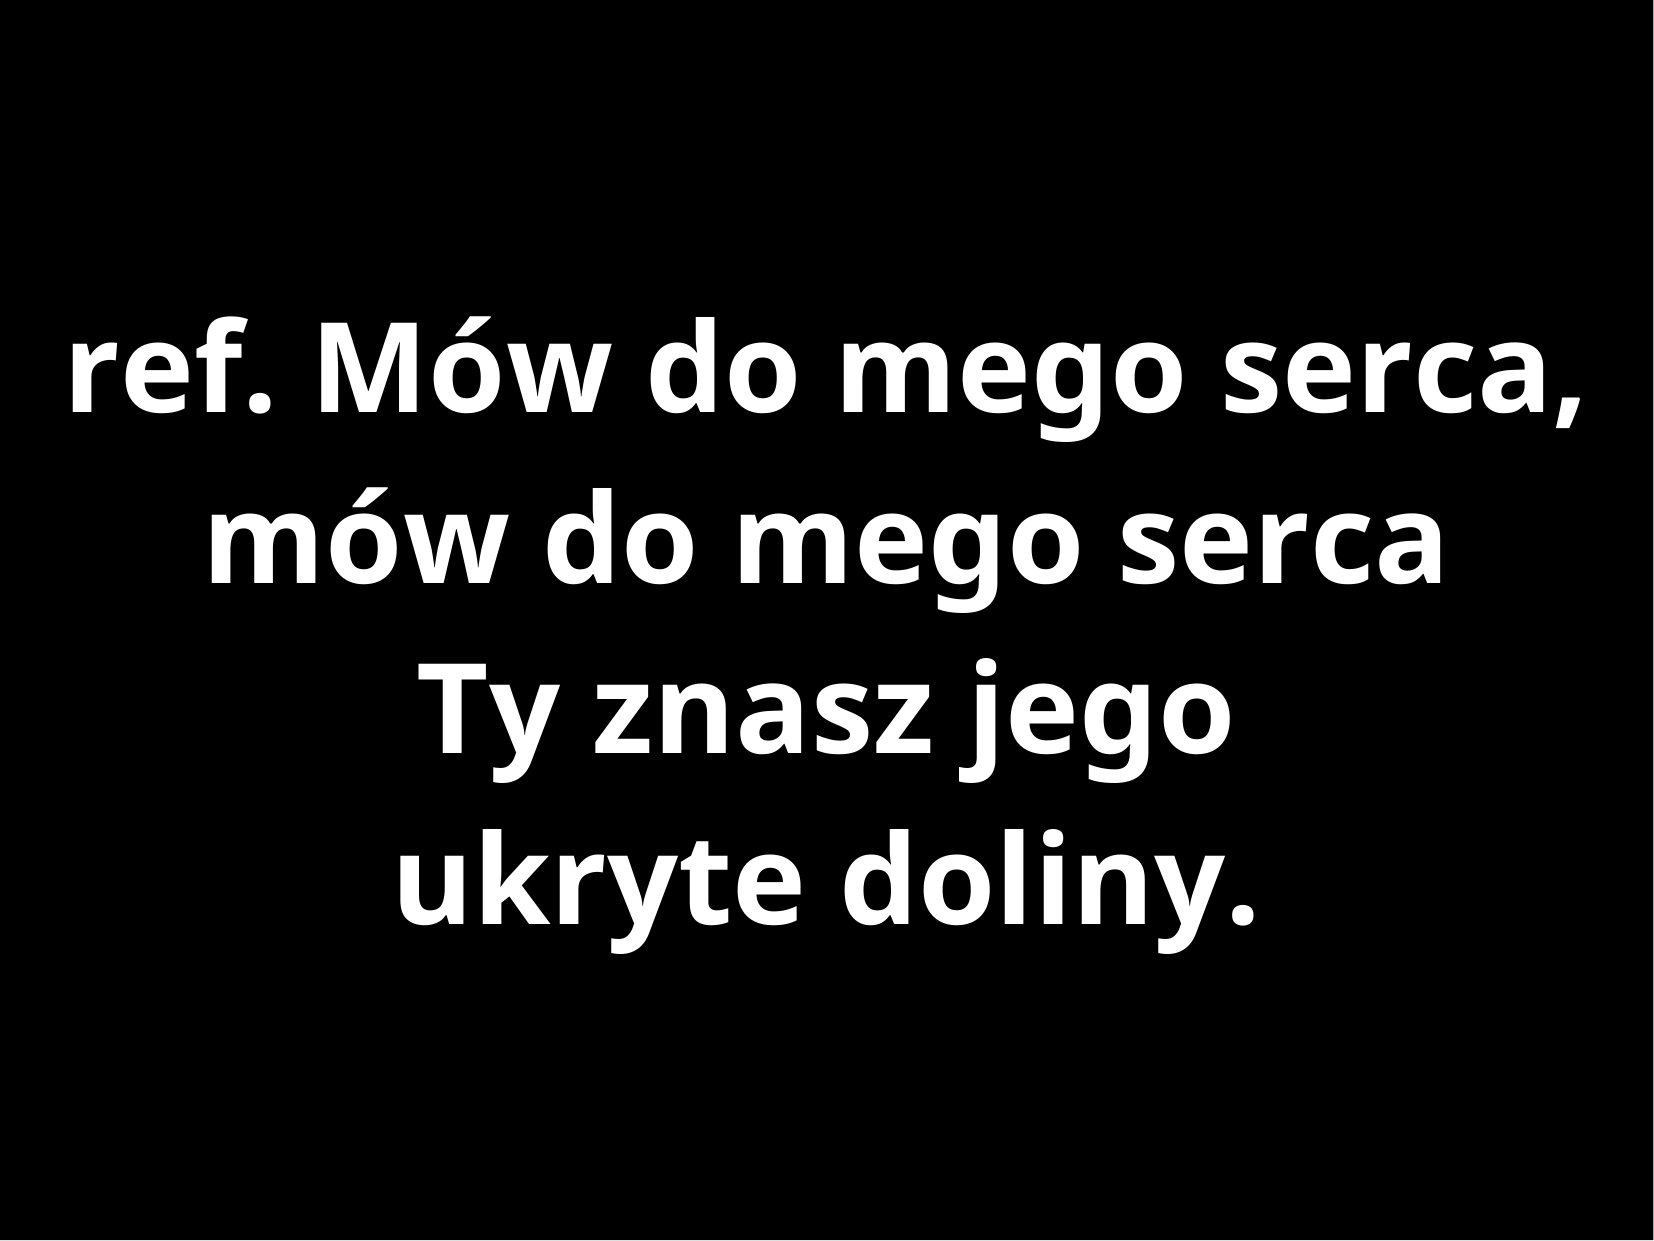

# ref. Mów do mego serca, mów do mego serca Ty znasz jego ukryte doliny.